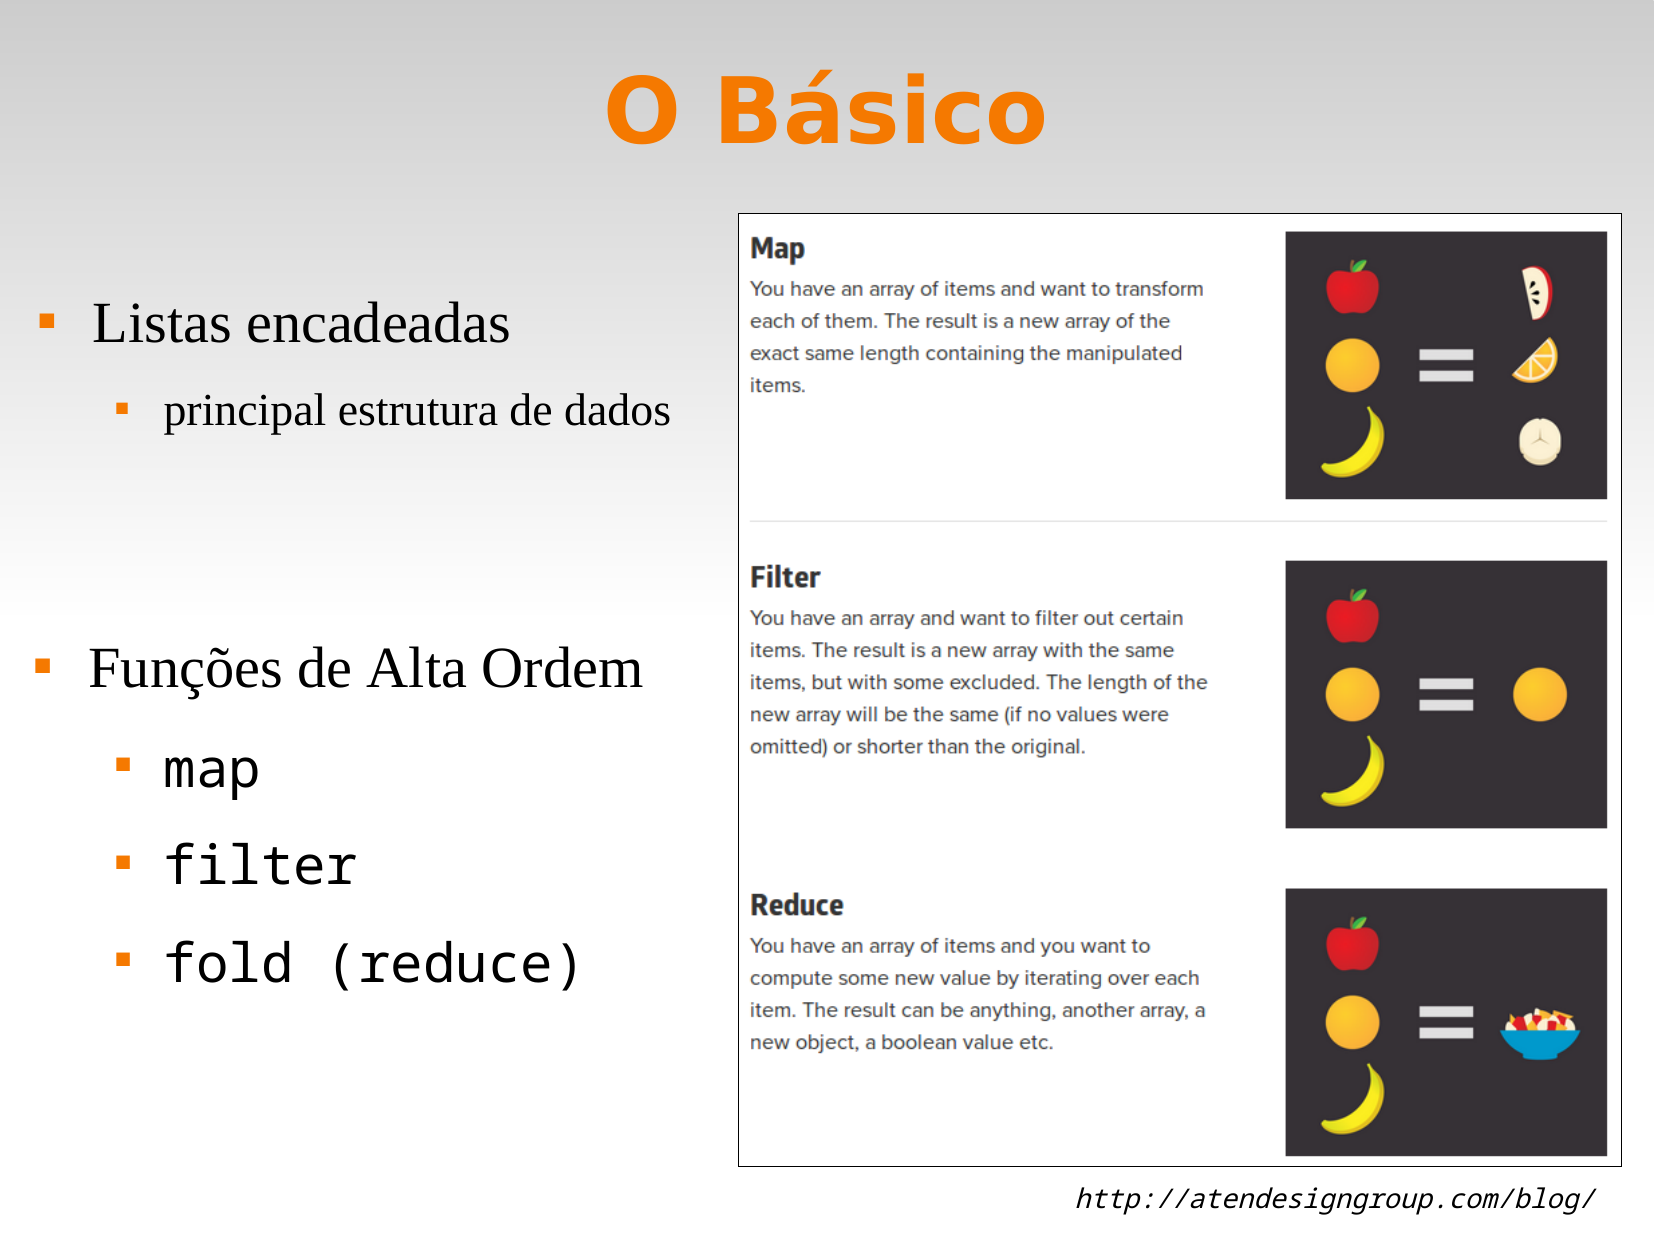

# O Básico
Listas encadeadas
principal estrutura de dados
Funções de Alta Ordem
map
filter
fold (reduce)
http://atendesigngroup.com/blog/